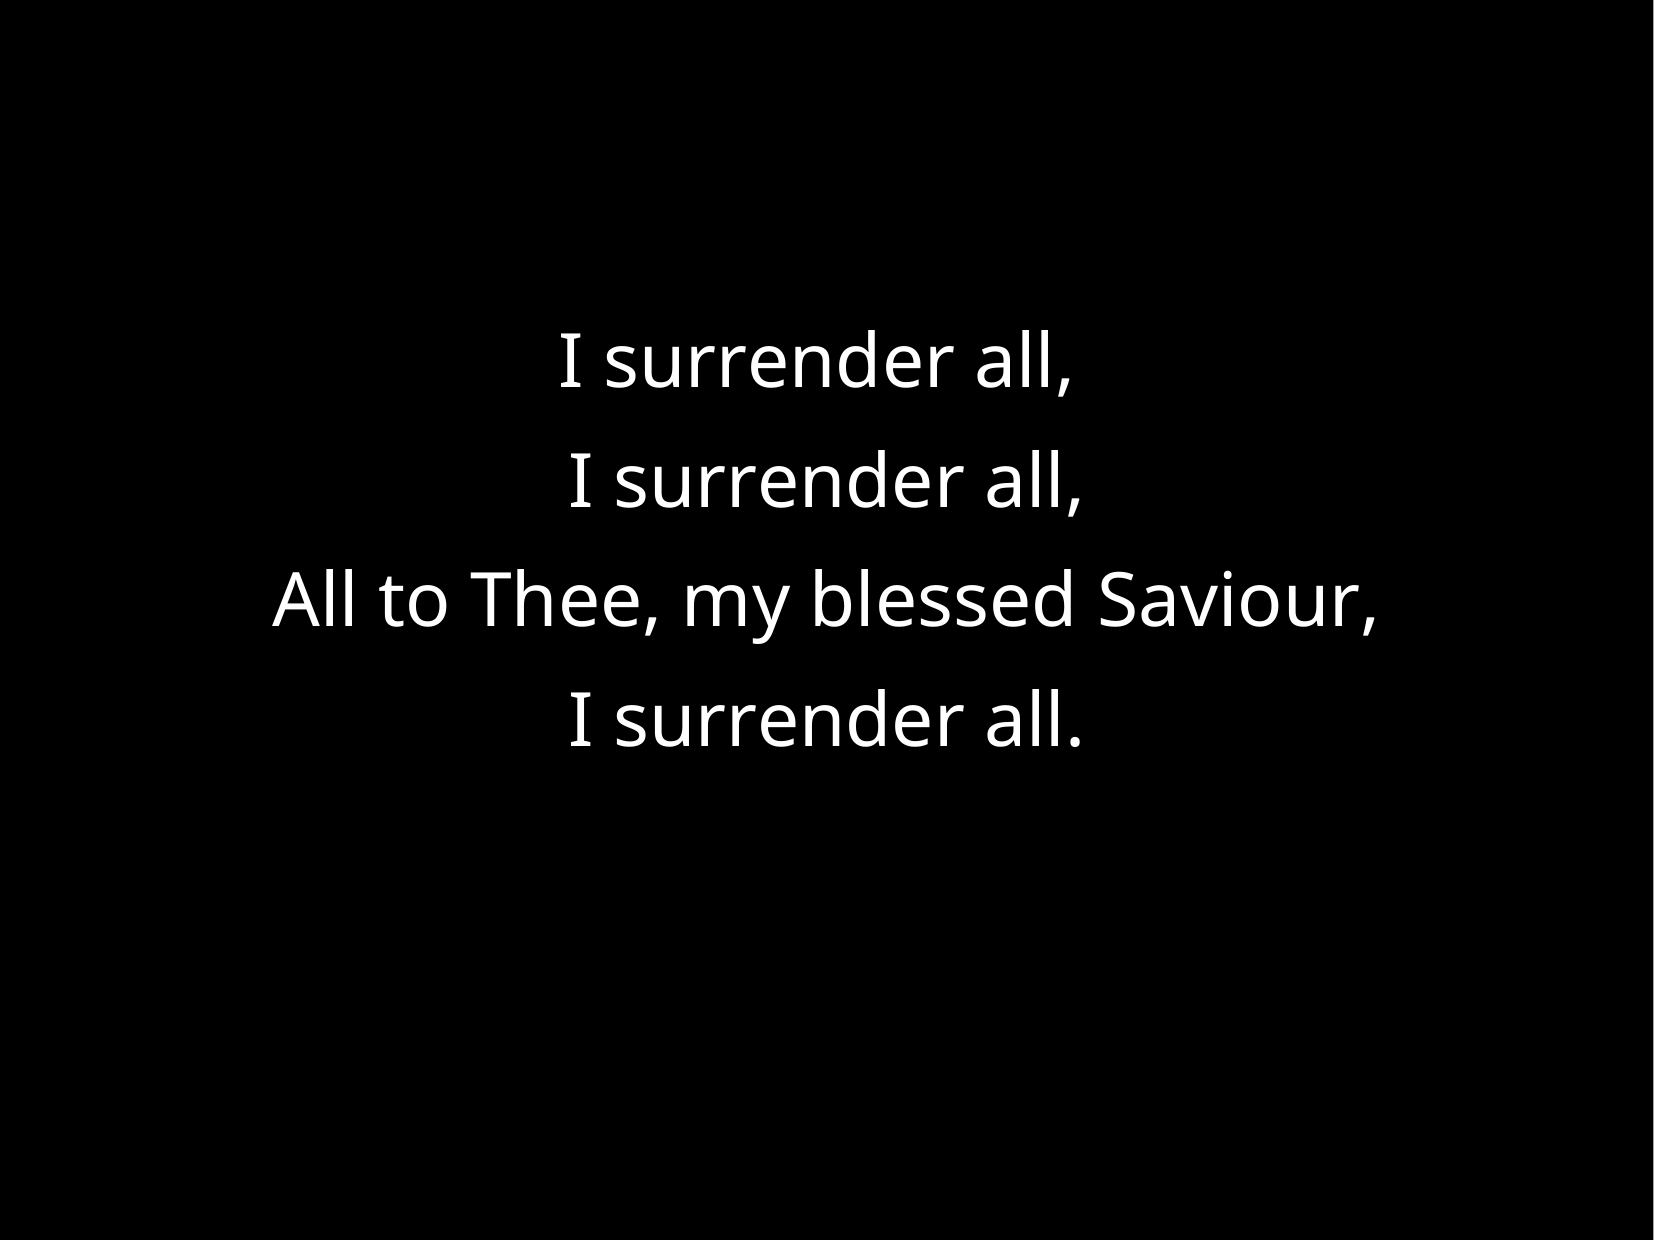

#
I surrender all,
I surrender all,
All to Thee, my blessed Saviour,
I surrender all.